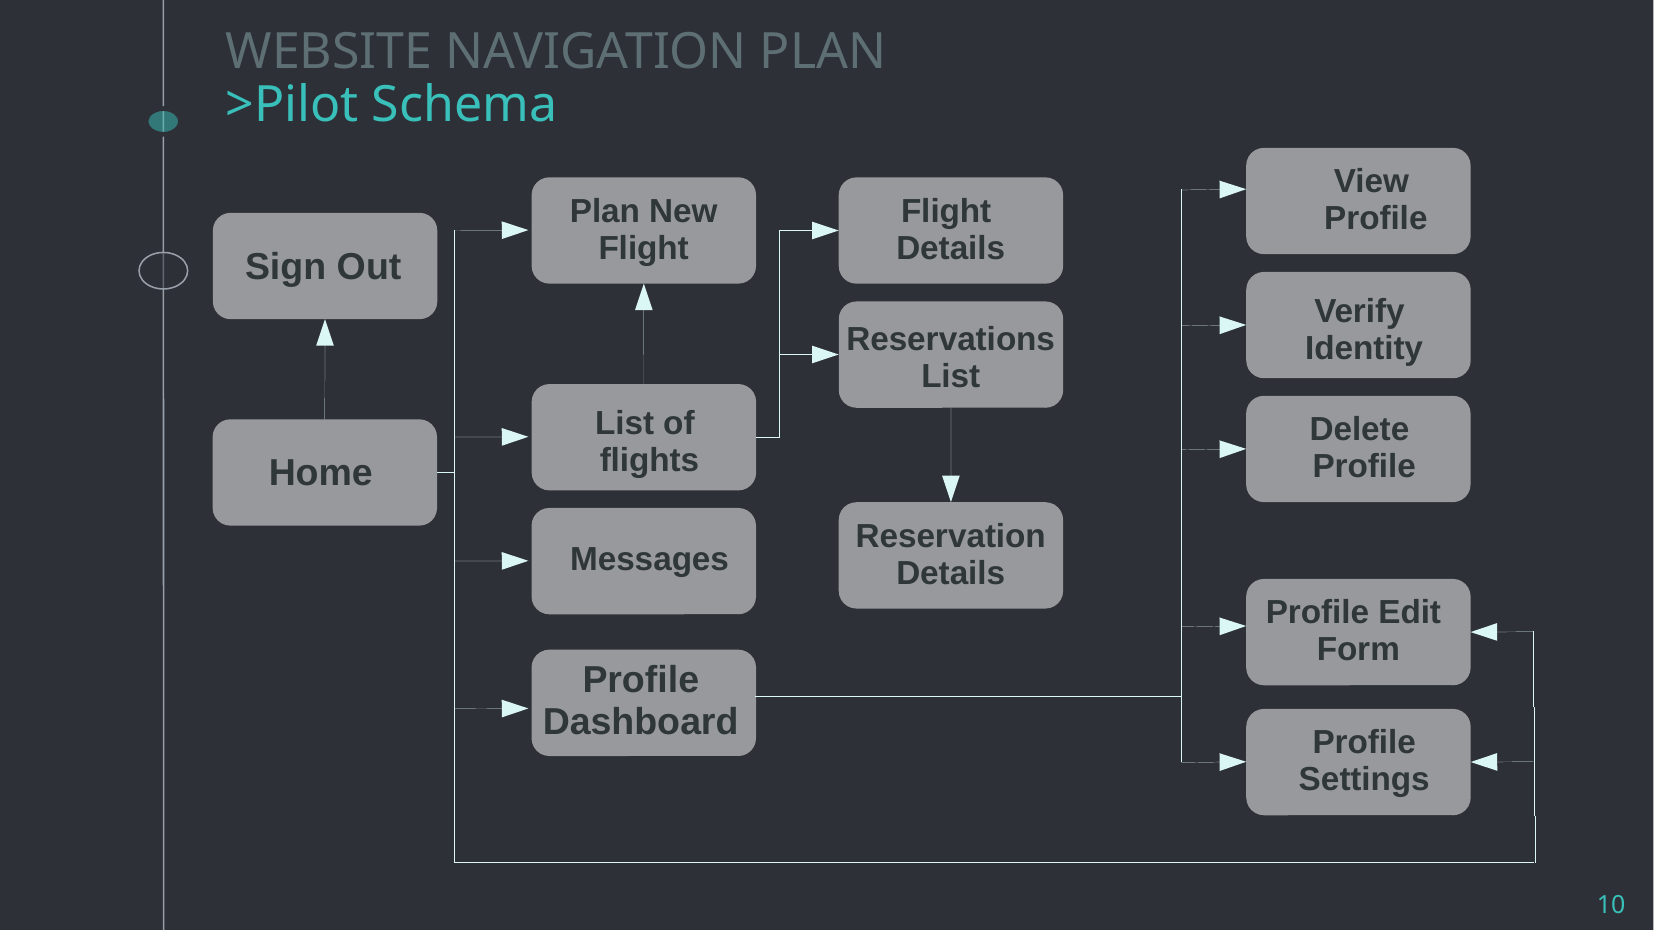

# WEBSITE NAVIGATION PLAN
>Pilot Schema
View
Profile
Plan New Flight
Flight
Details
Sign Out
Verify
Identity
Reservations
List
List of
flights
Delete
Profile
Home
Reservation Details
Messages
Profile Edit
Form
Profile Dashboard
Profile
Settings